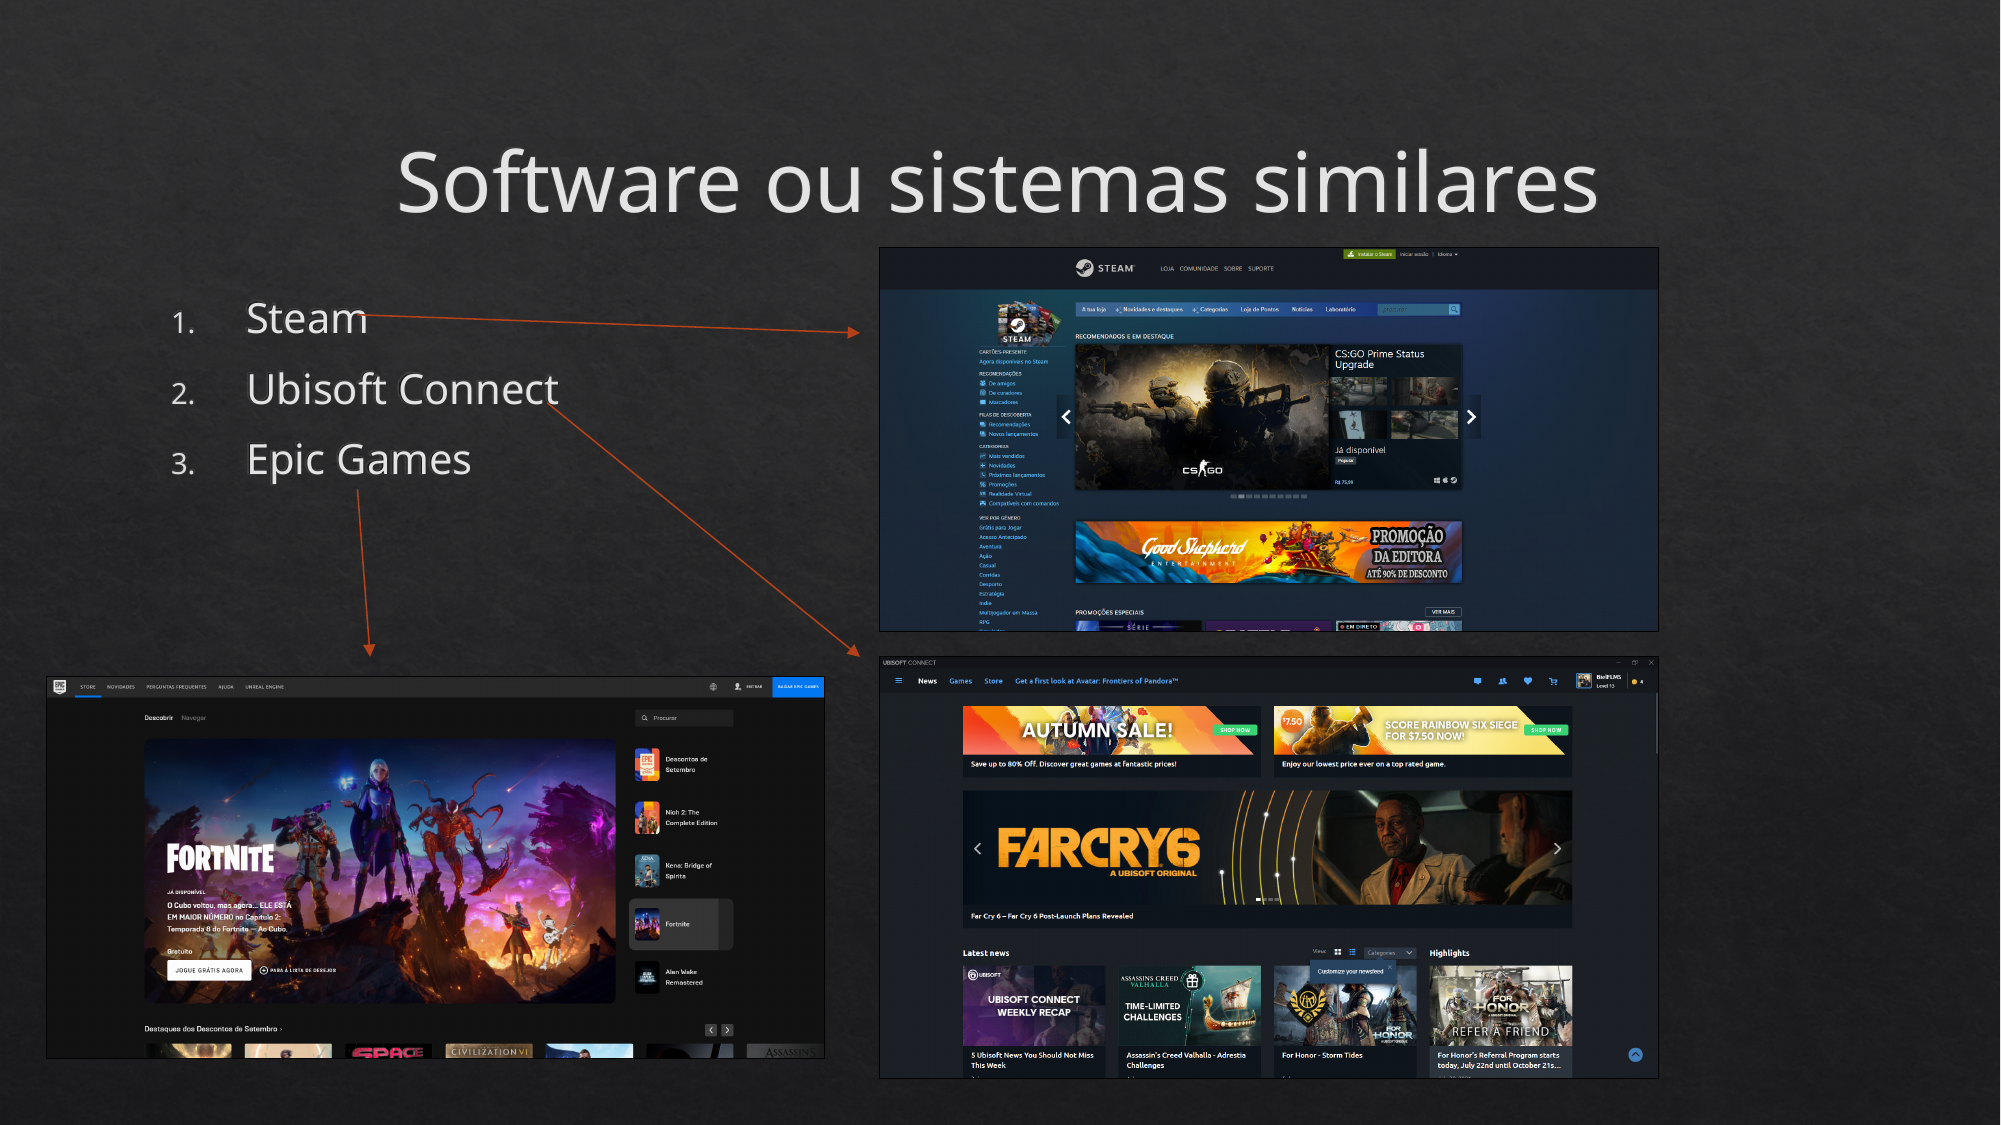

# Software ou sistemas similares
Steam
Ubisoft Connect
Epic Games